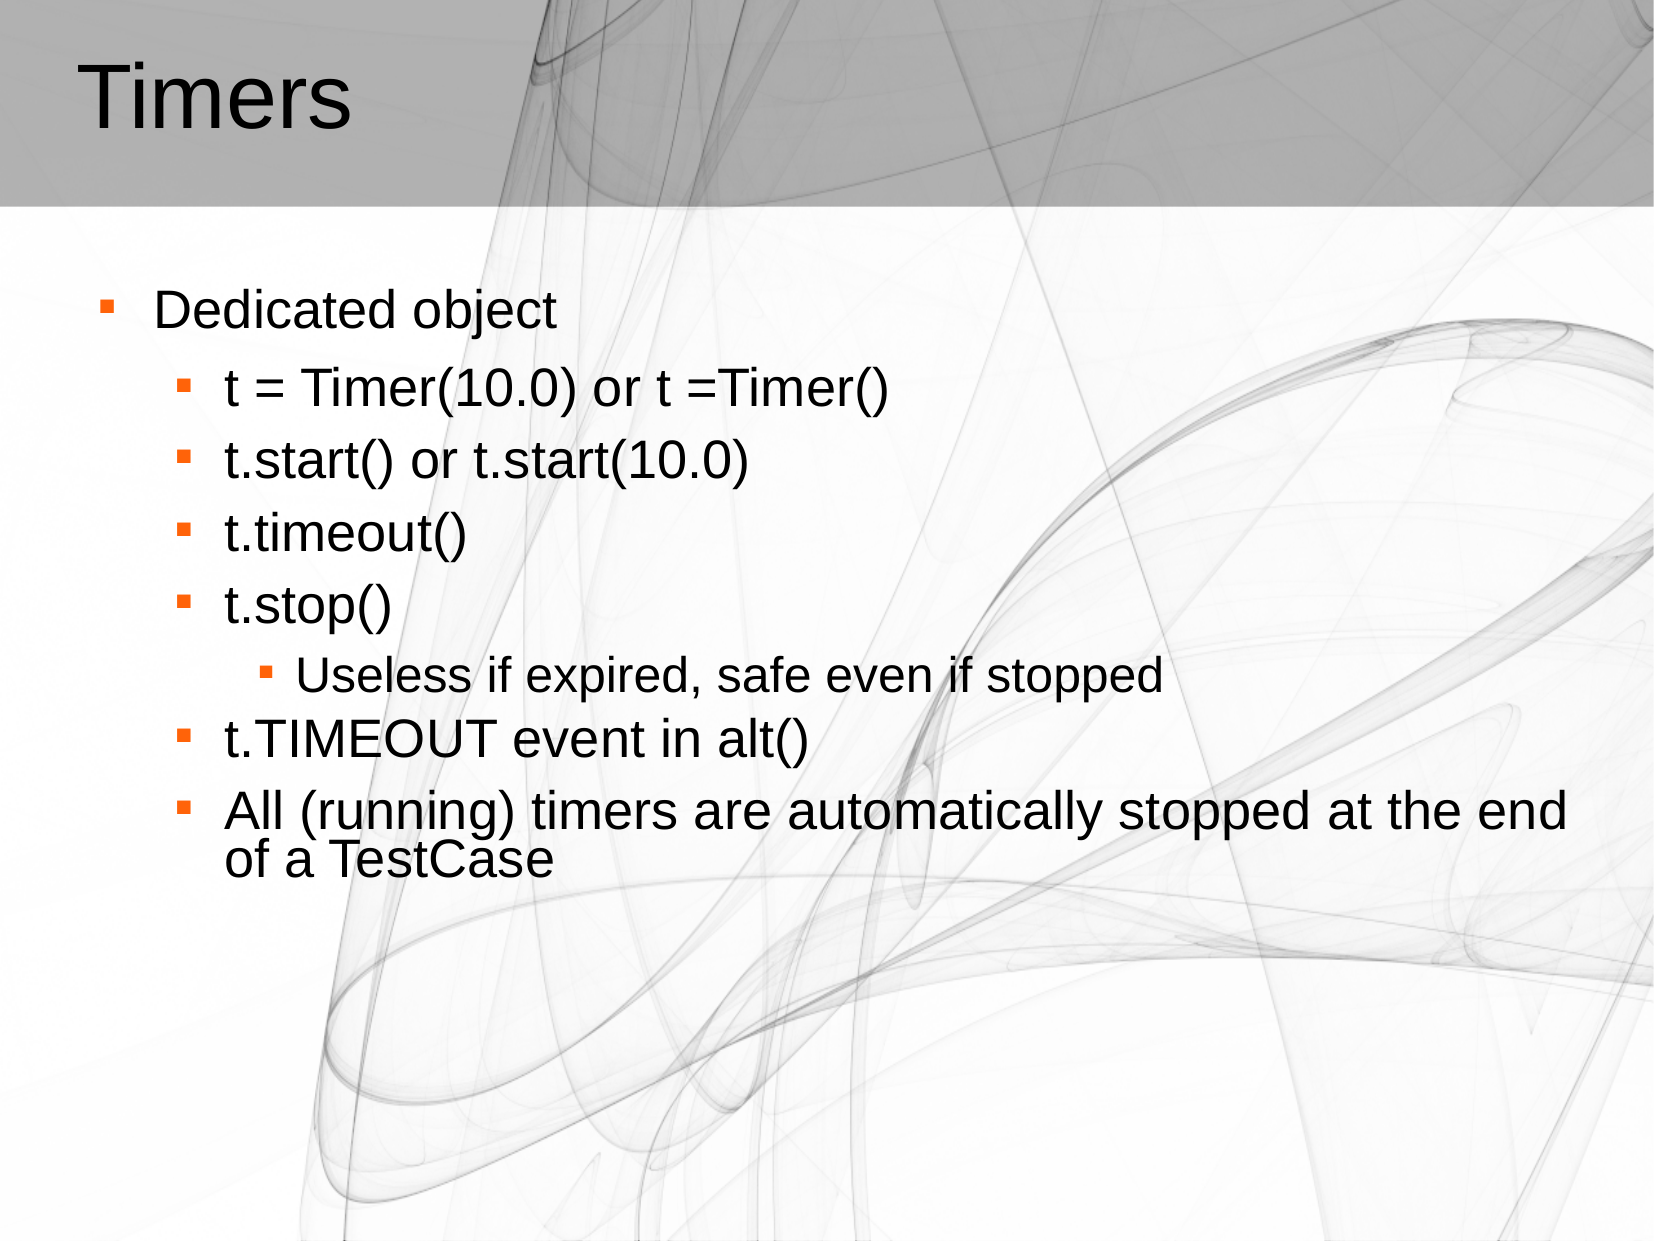

# Timers
Dedicated object
t = Timer(10.0) or t =Timer()
t.start() or t.start(10.0)
t.timeout()
t.stop()
Useless if expired, safe even if stopped
t.TIMEOUT event in alt()
All (running) timers are automatically stopped at the end of a TestCase